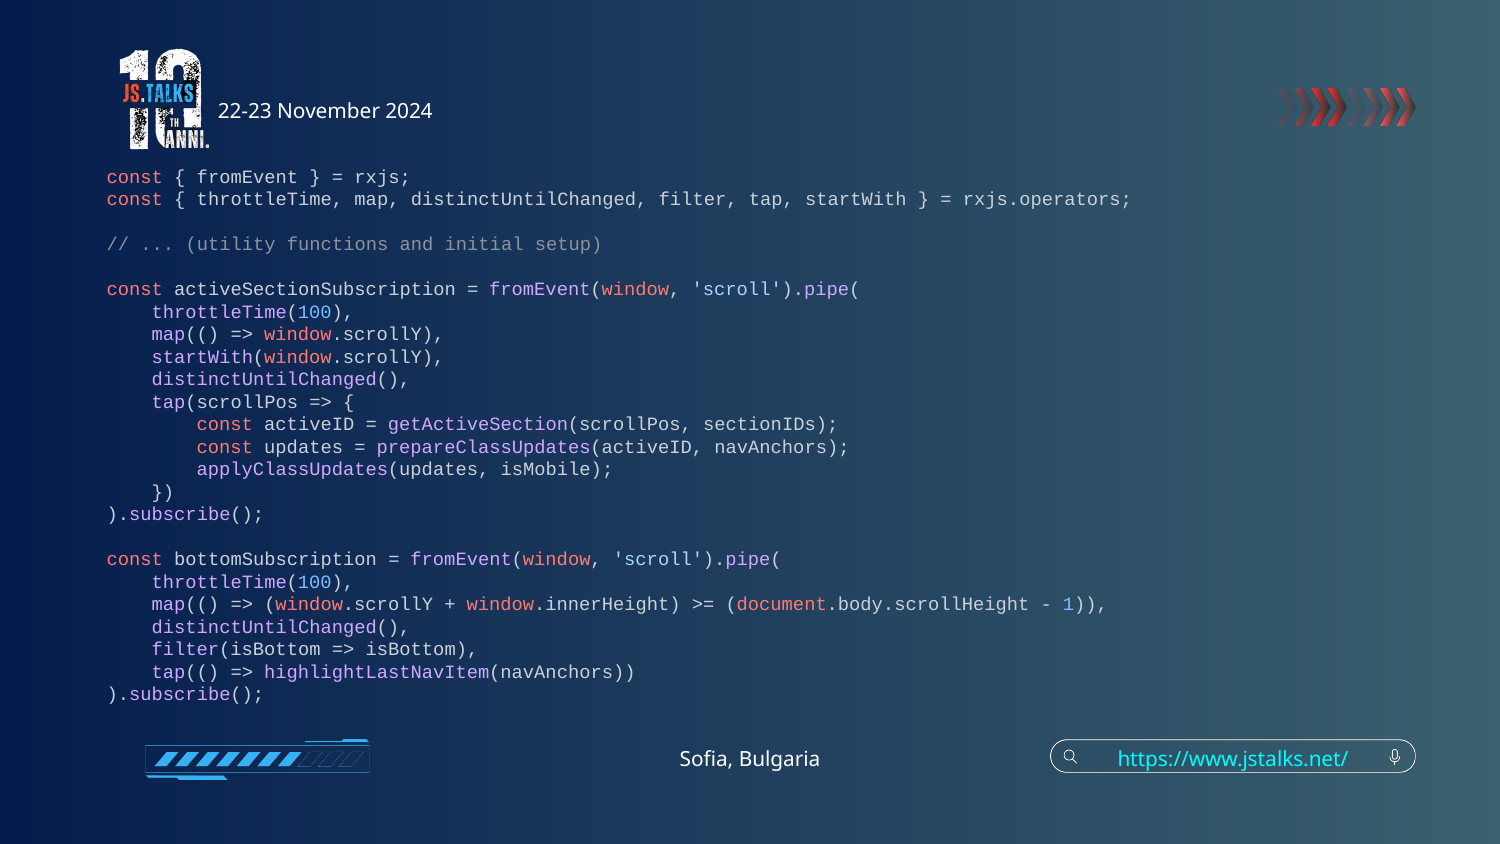

22-23 November 2024
 const { fromEvent } = rxjs;
 const { throttleTime, map, distinctUntilChanged, filter, tap, startWith } = rxjs.operators;
 // ... (utility functions and initial setup)
 const activeSectionSubscription = fromEvent(window, 'scroll').pipe(
 throttleTime(100),
 map(() => window.scrollY),
 startWith(window.scrollY),
 distinctUntilChanged(),
 tap(scrollPos => {
 const activeID = getActiveSection(scrollPos, sectionIDs);
 const updates = prepareClassUpdates(activeID, navAnchors);
 applyClassUpdates(updates, isMobile);
 })
 ).subscribe();
 const bottomSubscription = fromEvent(window, 'scroll').pipe(
 throttleTime(100),
 map(() => (window.scrollY + window.innerHeight) >= (document.body.scrollHeight - 1)),
 distinctUntilChanged(),
 filter(isBottom => isBottom),
 tap(() => highlightLastNavItem(navAnchors))
 ).subscribe();
Sofia, Bulgaria
https://www.jstalks.net/